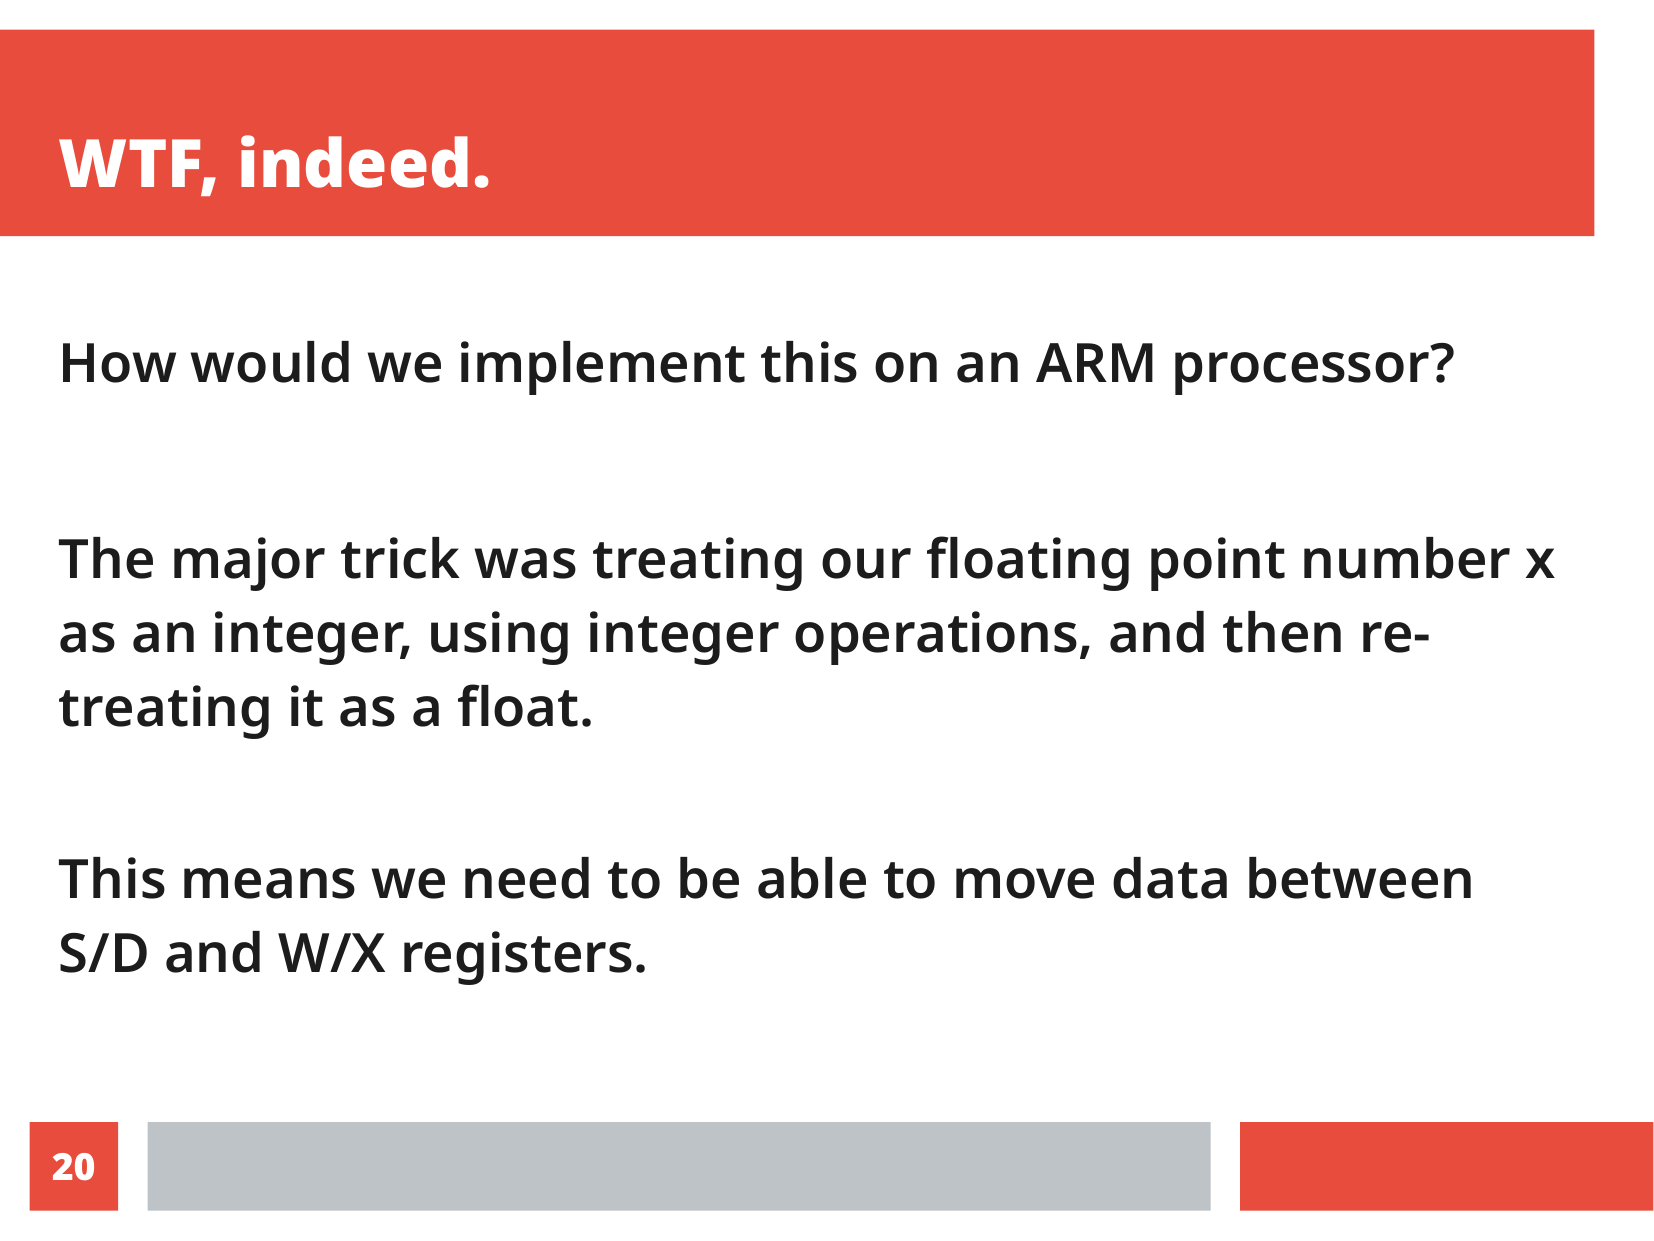

# WTF, indeed.
How would we implement this on an ARM processor?
The major trick was treating our floating point number x as an integer, using integer operations, and then re-treating it as a float.
This means we need to be able to move data between S/D and W/X registers.
20